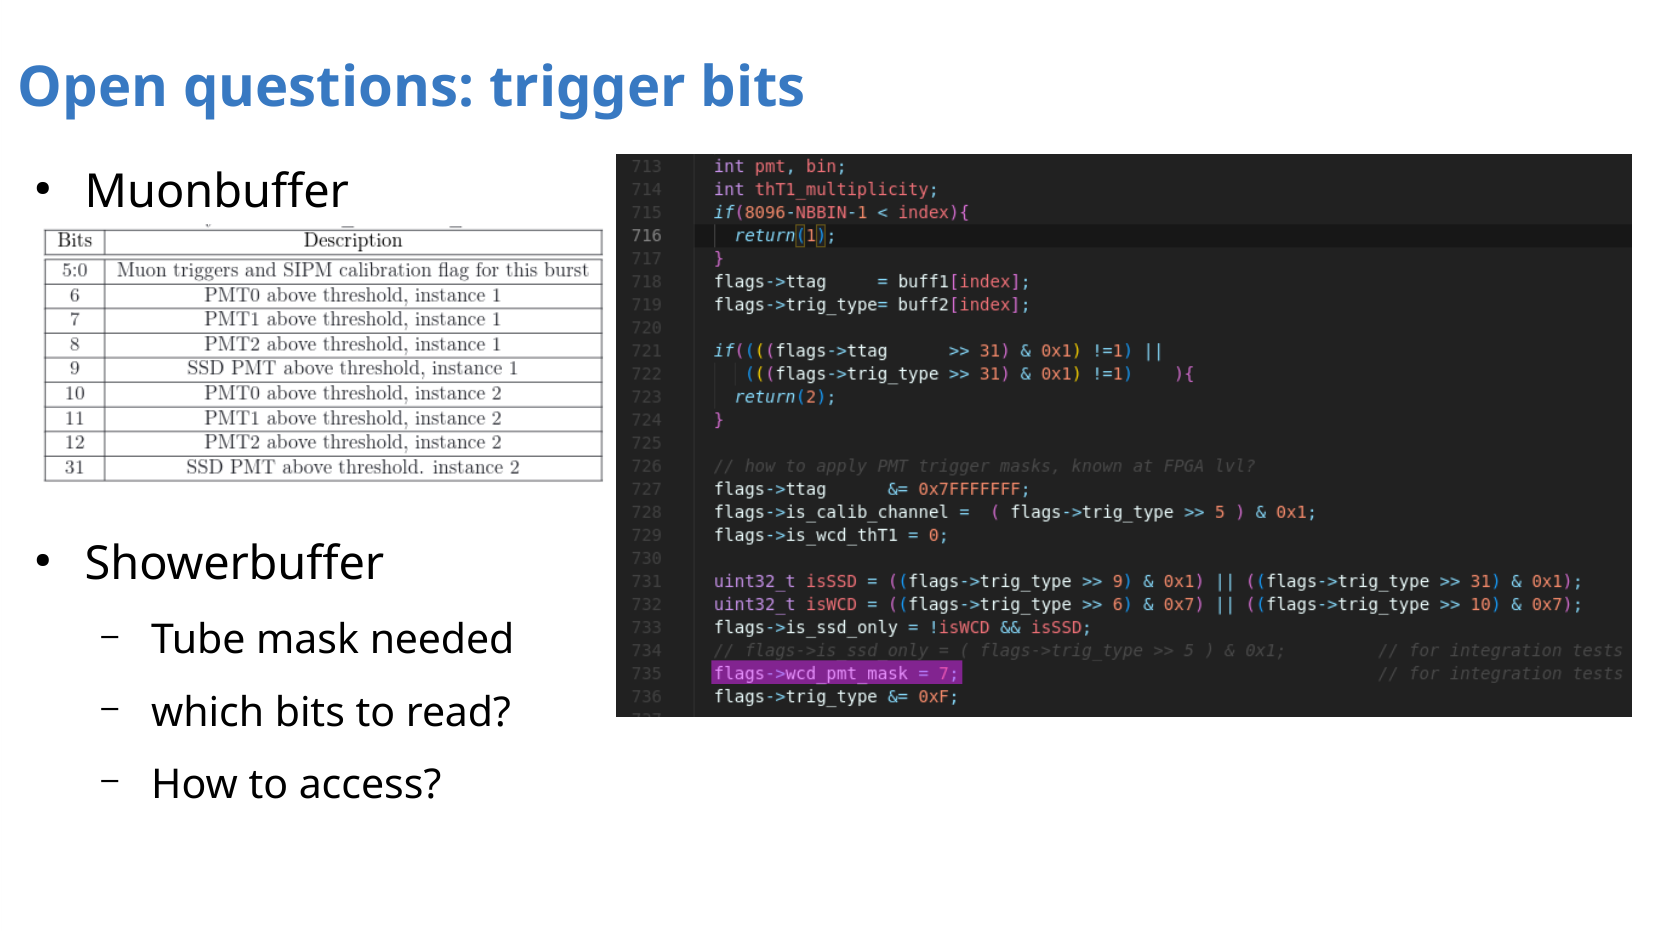

# Open questions: trigger bits
Muonbuffer
Showerbuffer
Tube mask needed
which bits to read?
How to access?